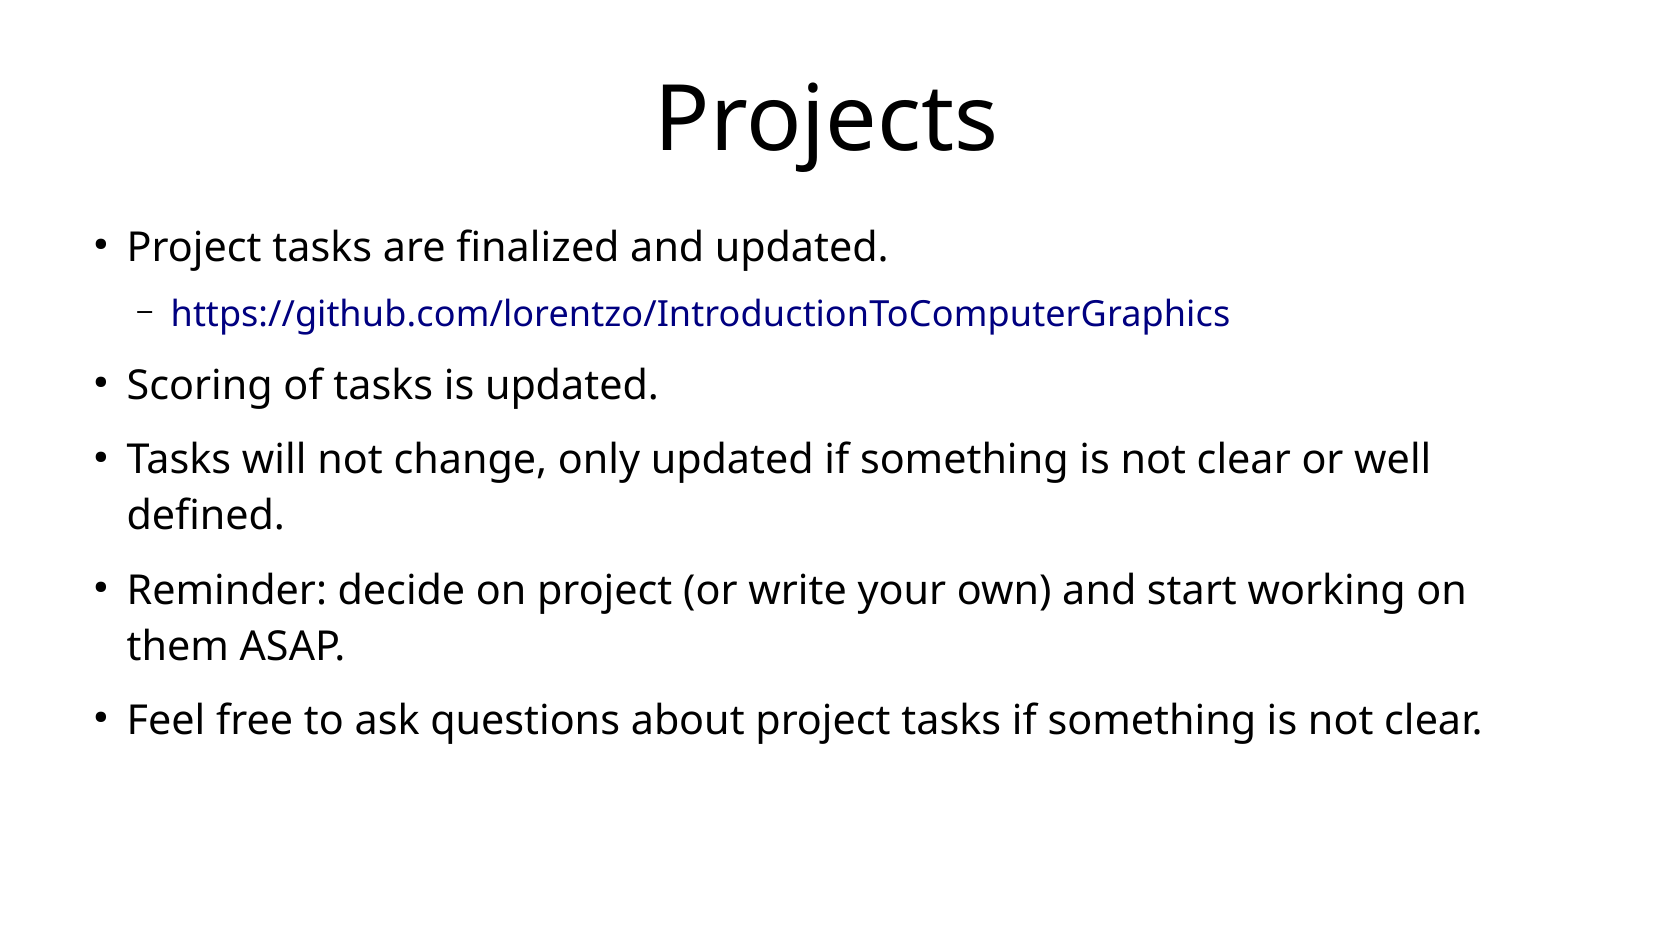

# Projects
Project tasks are finalized and updated.
https://github.com/lorentzo/IntroductionToComputerGraphics
Scoring of tasks is updated.
Tasks will not change, only updated if something is not clear or well defined.
Reminder: decide on project (or write your own) and start working on them ASAP.
Feel free to ask questions about project tasks if something is not clear.